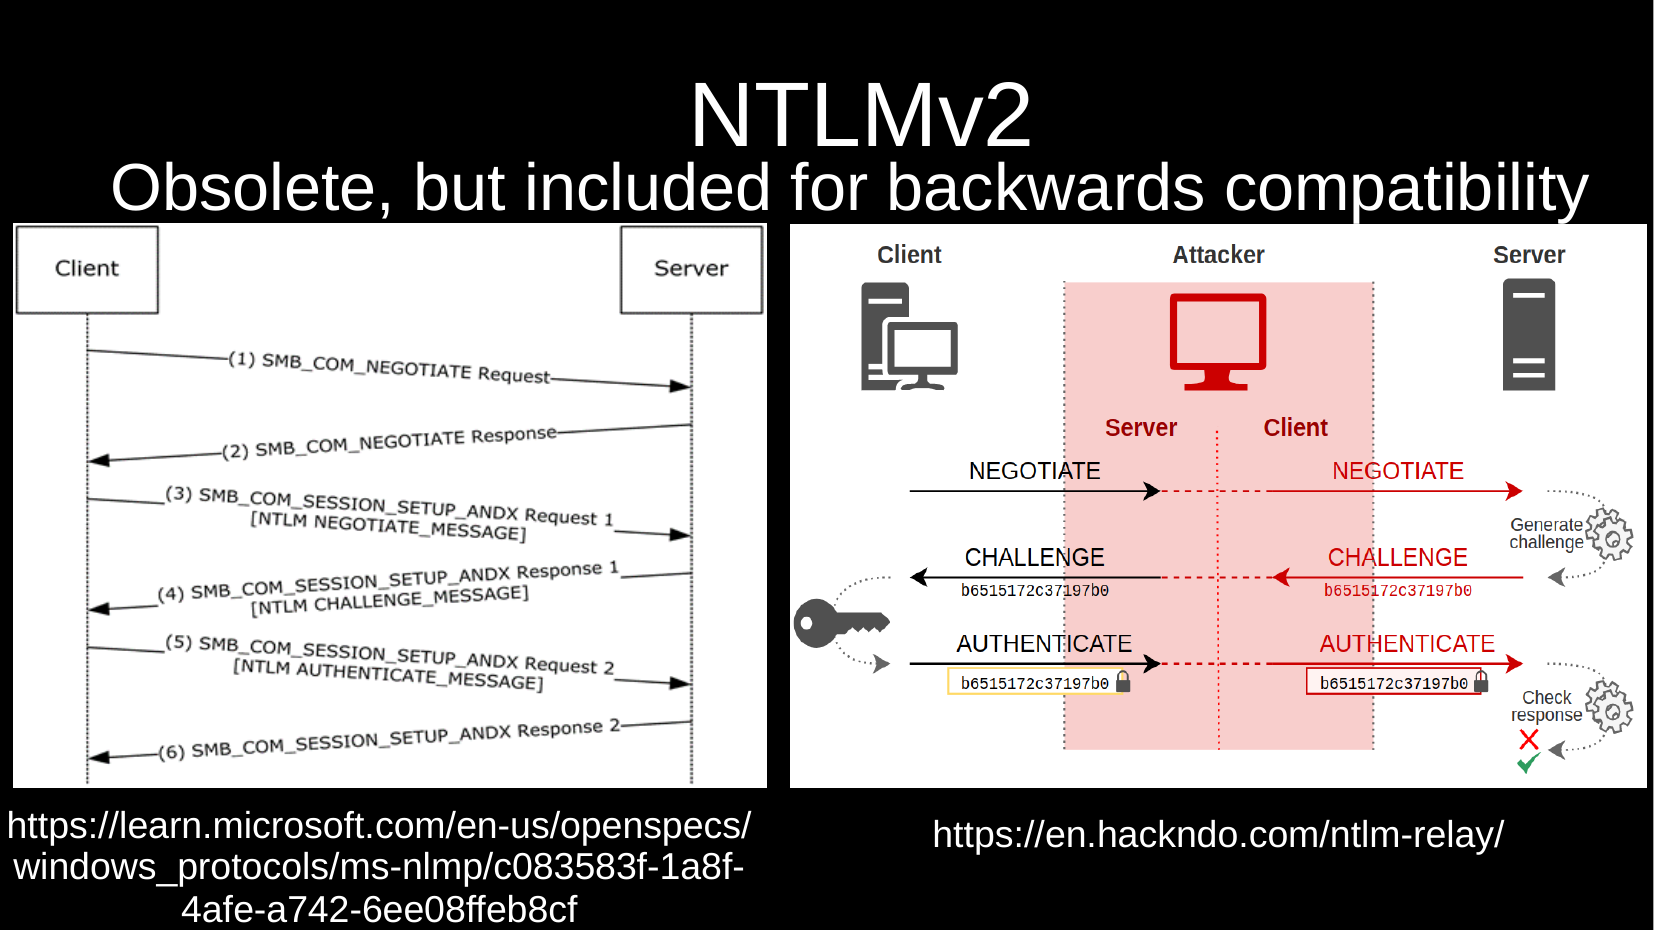

# NTLMv2
Obsolete, but included for backwards compatibility
https://learn.microsoft.com/en-us/openspecs/windows_protocols/ms-nlmp/c083583f-1a8f-4afe-a742-6ee08ffeb8cf
https://en.hackndo.com/ntlm-relay/